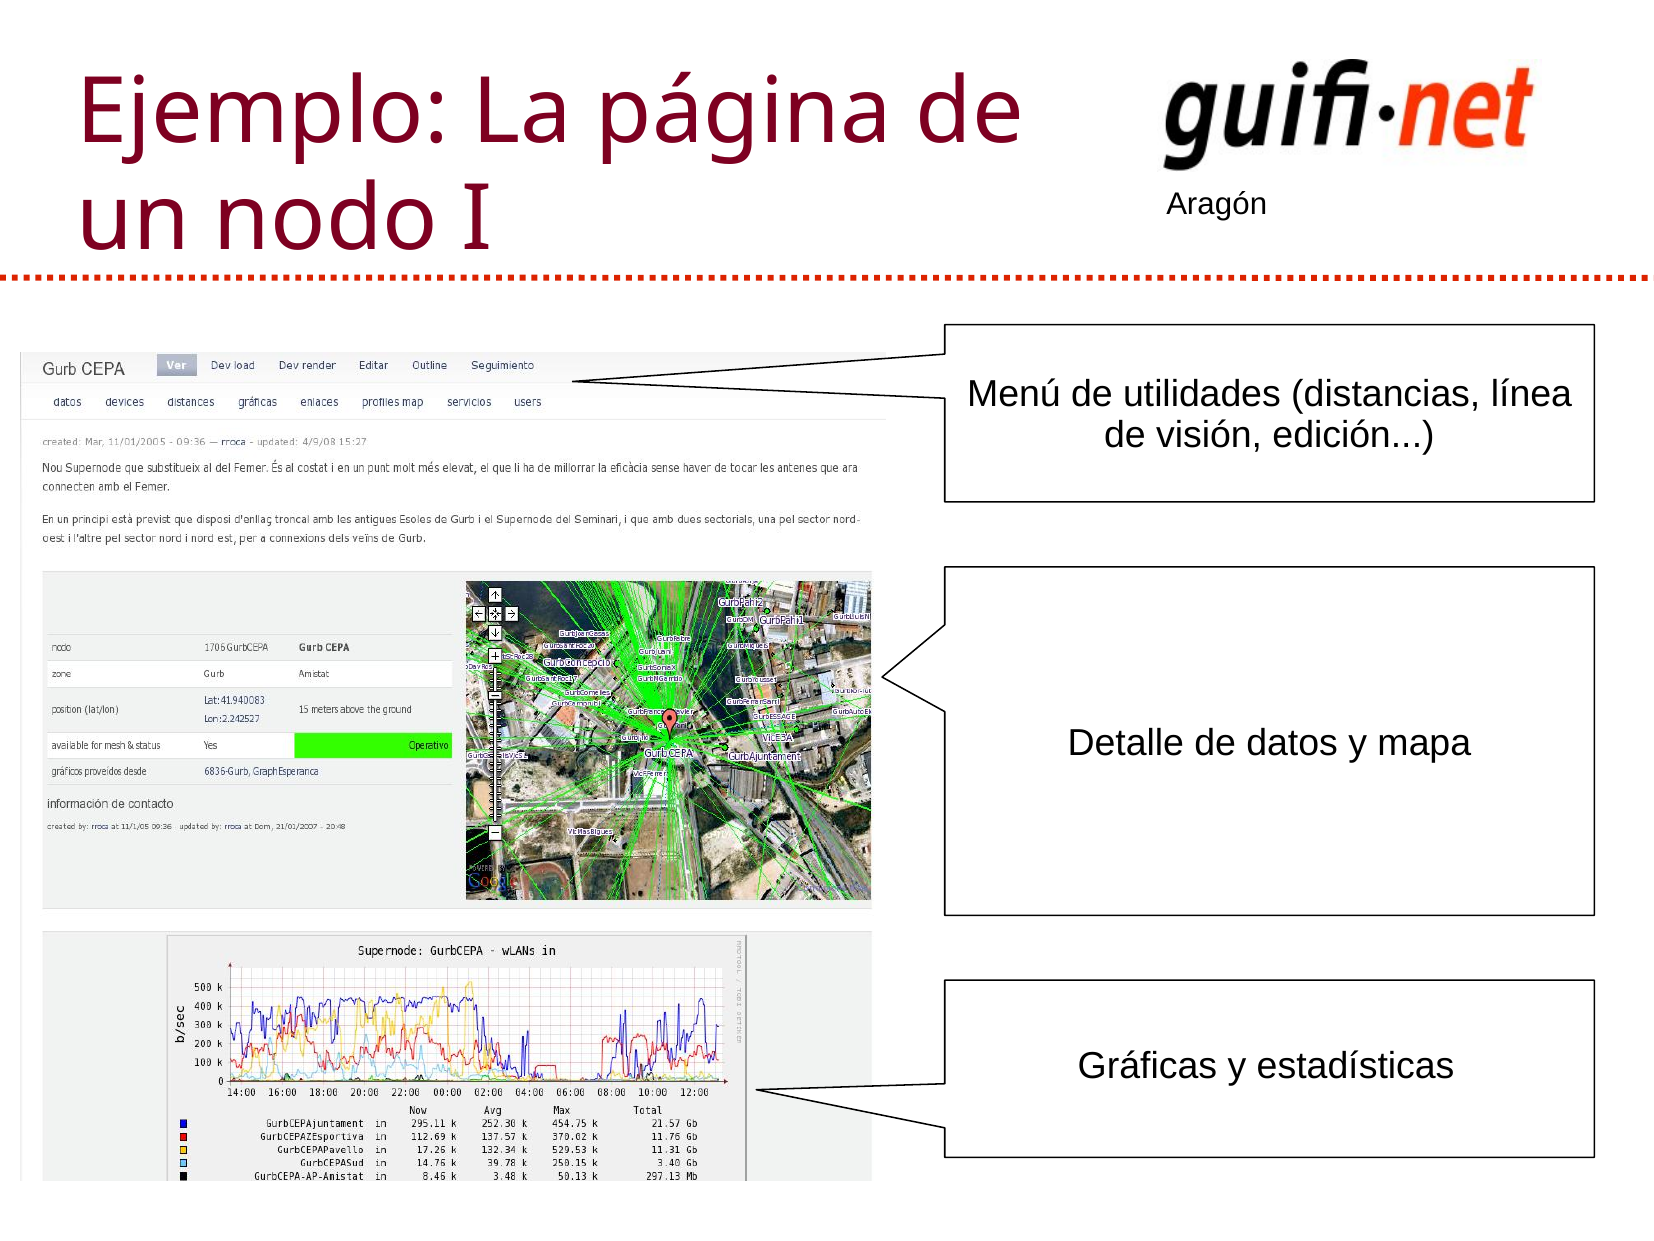

# Ejemplo: La página de un nodo I
Menú de utilidades (distancias, línea de visión, edición...)
Detalle de datos y mapa
Gráficas y estadísticas